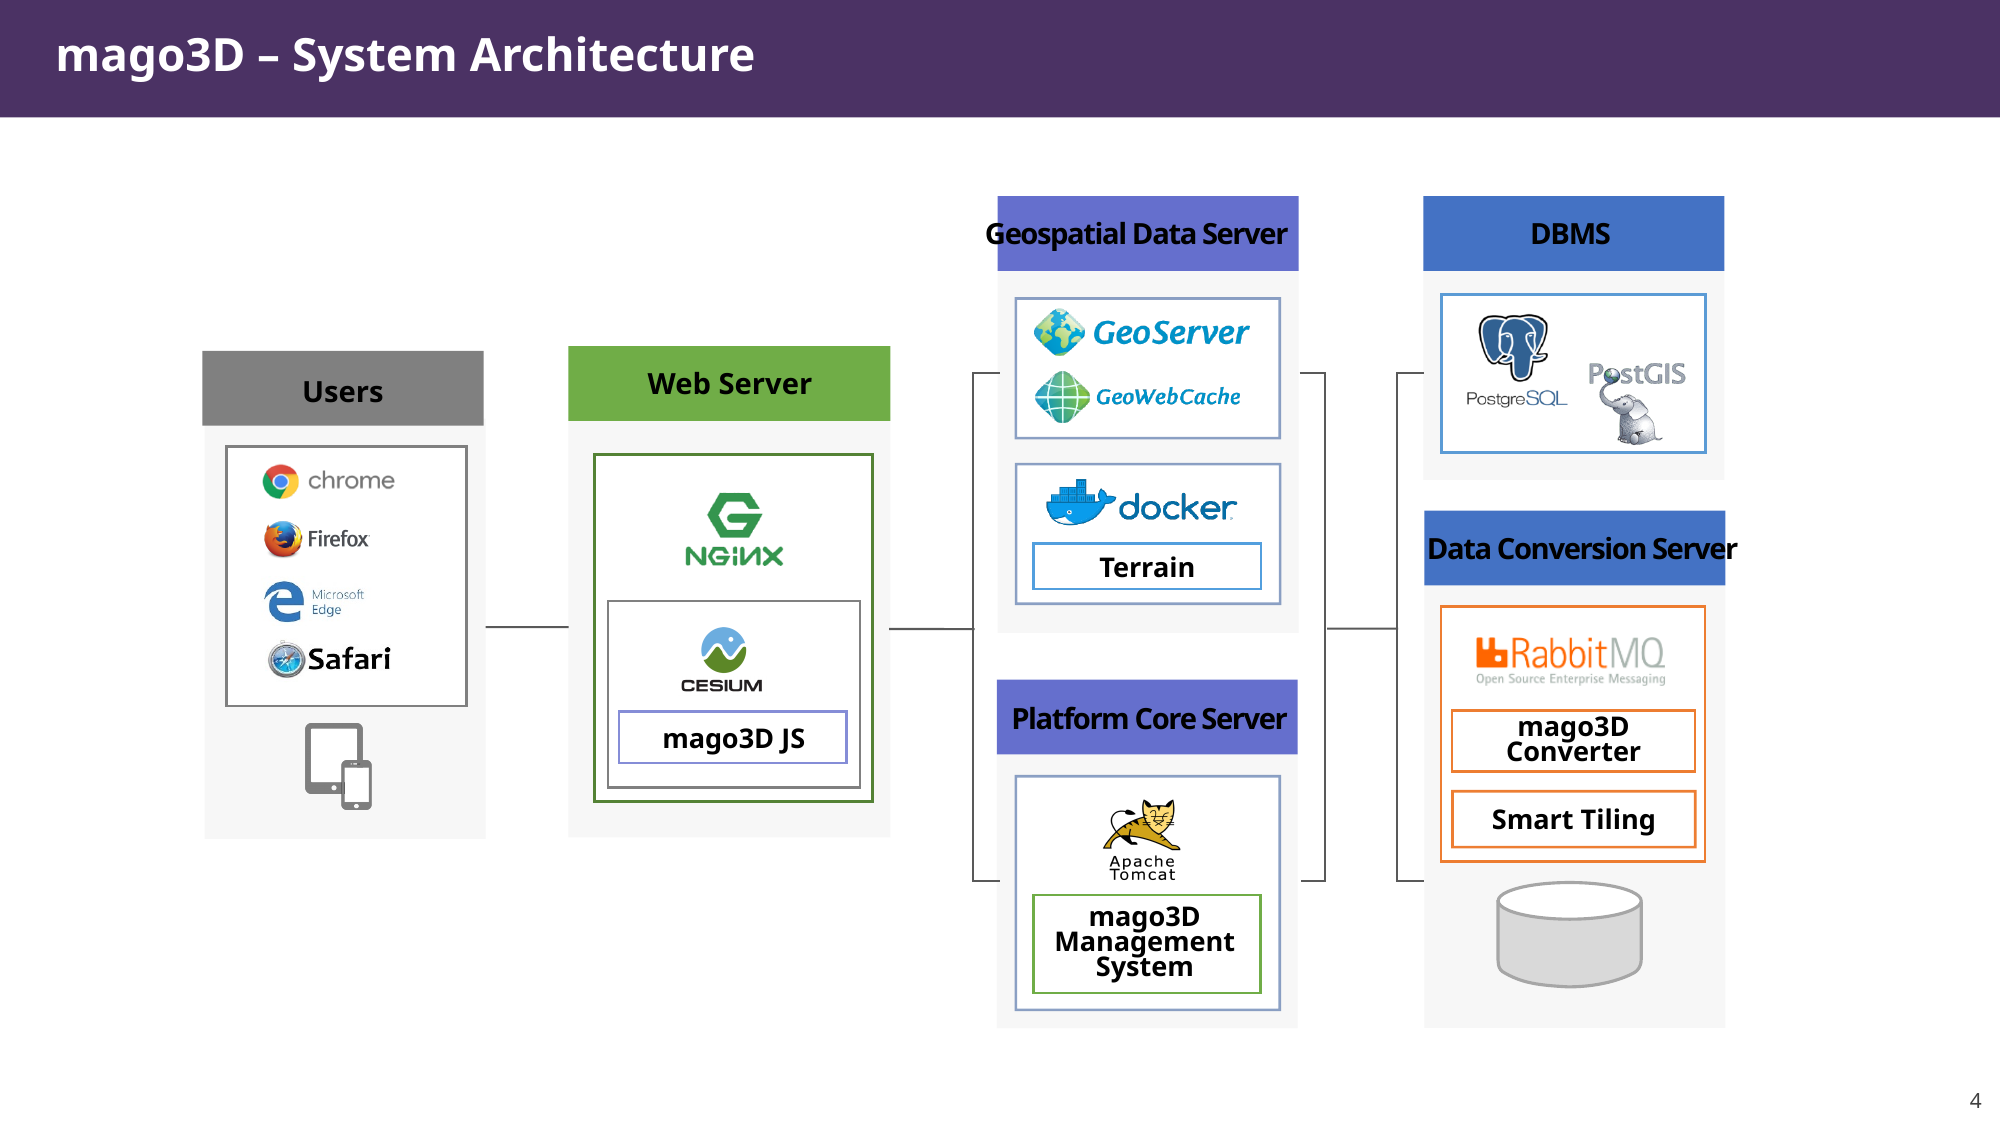

mago3D – System Architecture
Geospatial Data Server
DBMS
Web Server
Users
Data Conversion Server
Terrain
Platform Core Server
mago3D Converter
mago3D JS
Smart Tiling
2D/3D data
mago3D Management System